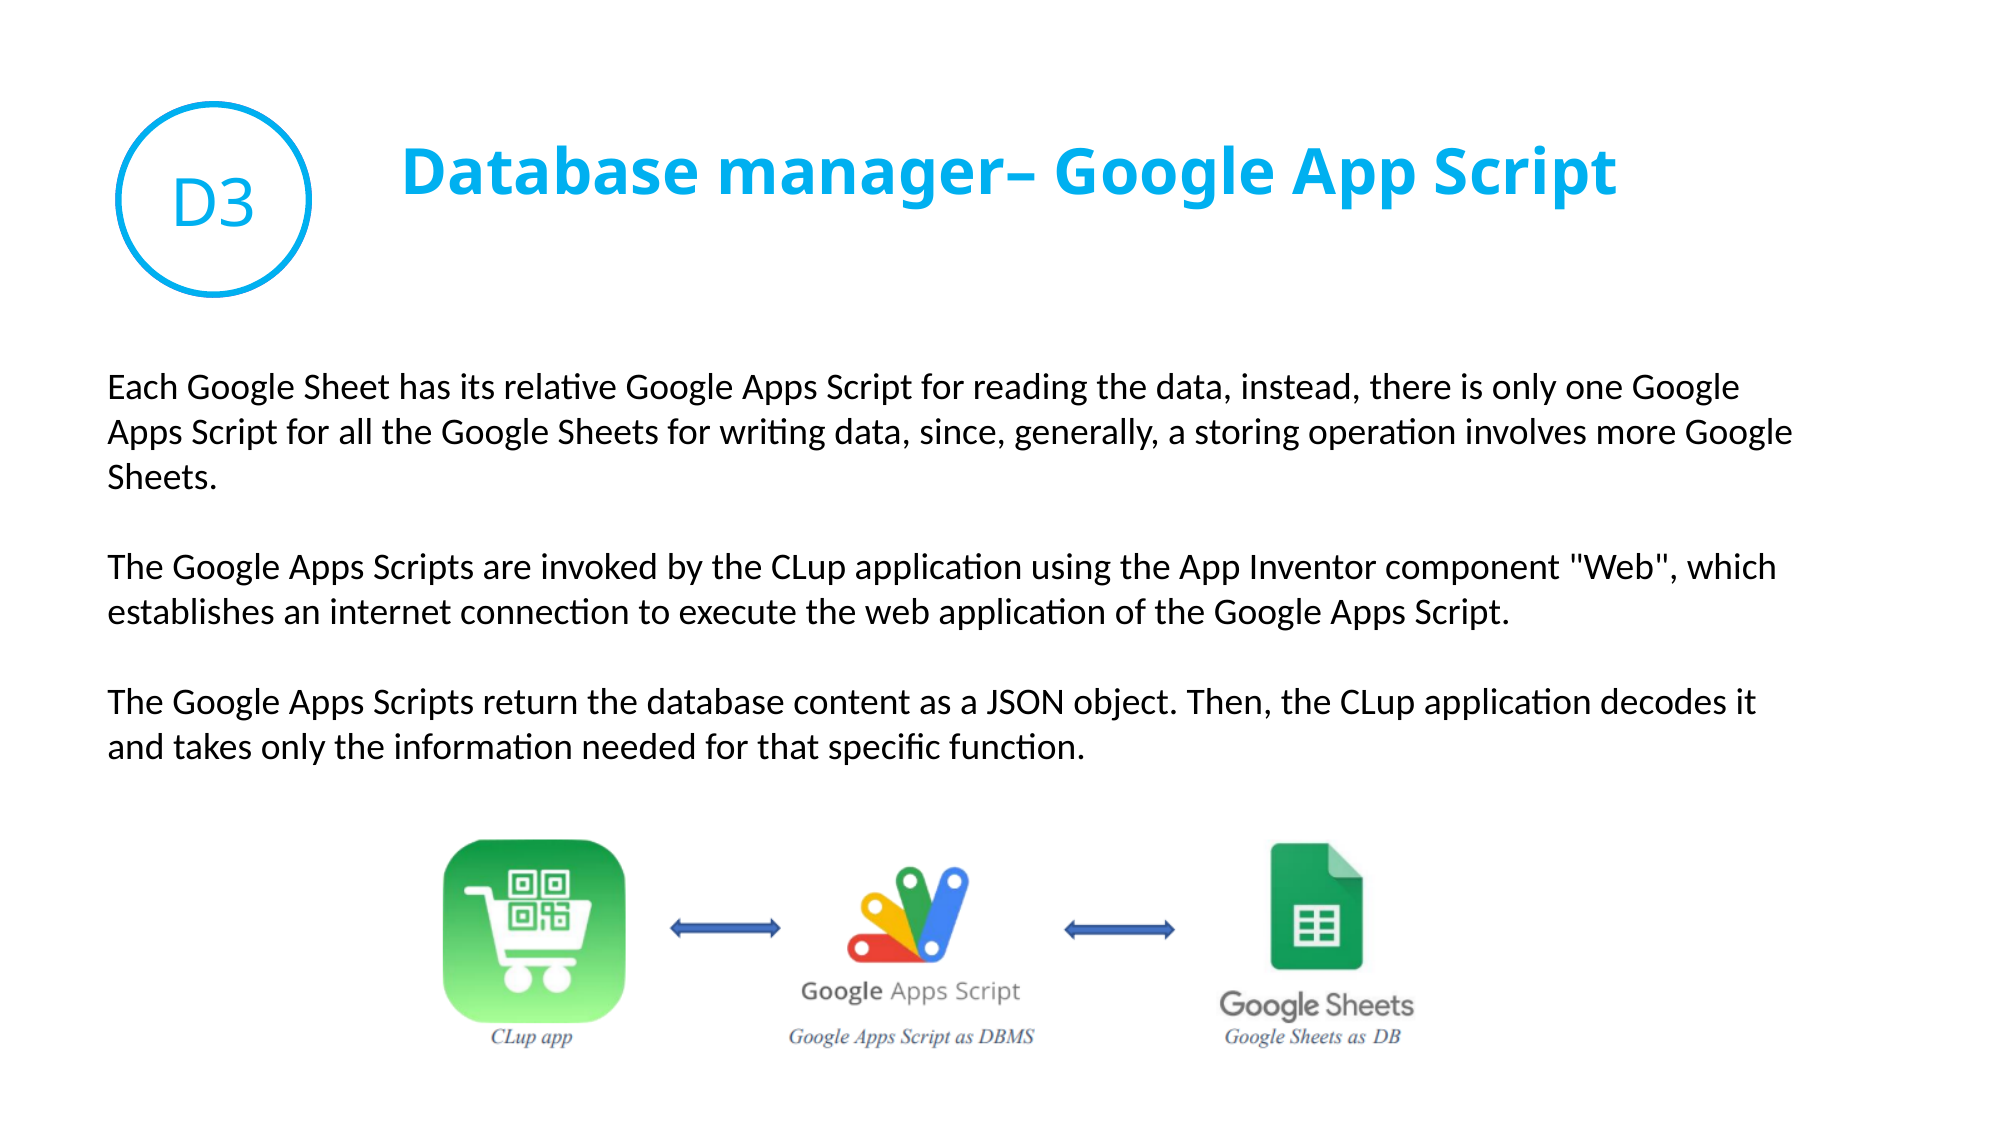

D1
D3
# Database manager– Google App Script
Each Google Sheet has its relative Google Apps Script for reading the data, instead, there is only one Google Apps Script for all the Google Sheets for writing data, since, generally, a storing operation involves more Google Sheets.
The Google Apps Scripts are invoked by the CLup application using the App Inventor component "Web", which establishes an internet connection to execute the web application of the Google Apps Script.
The Google Apps Scripts return the database content as a JSON object. Then, the CLup application decodes it and takes only the information needed for that specific function.